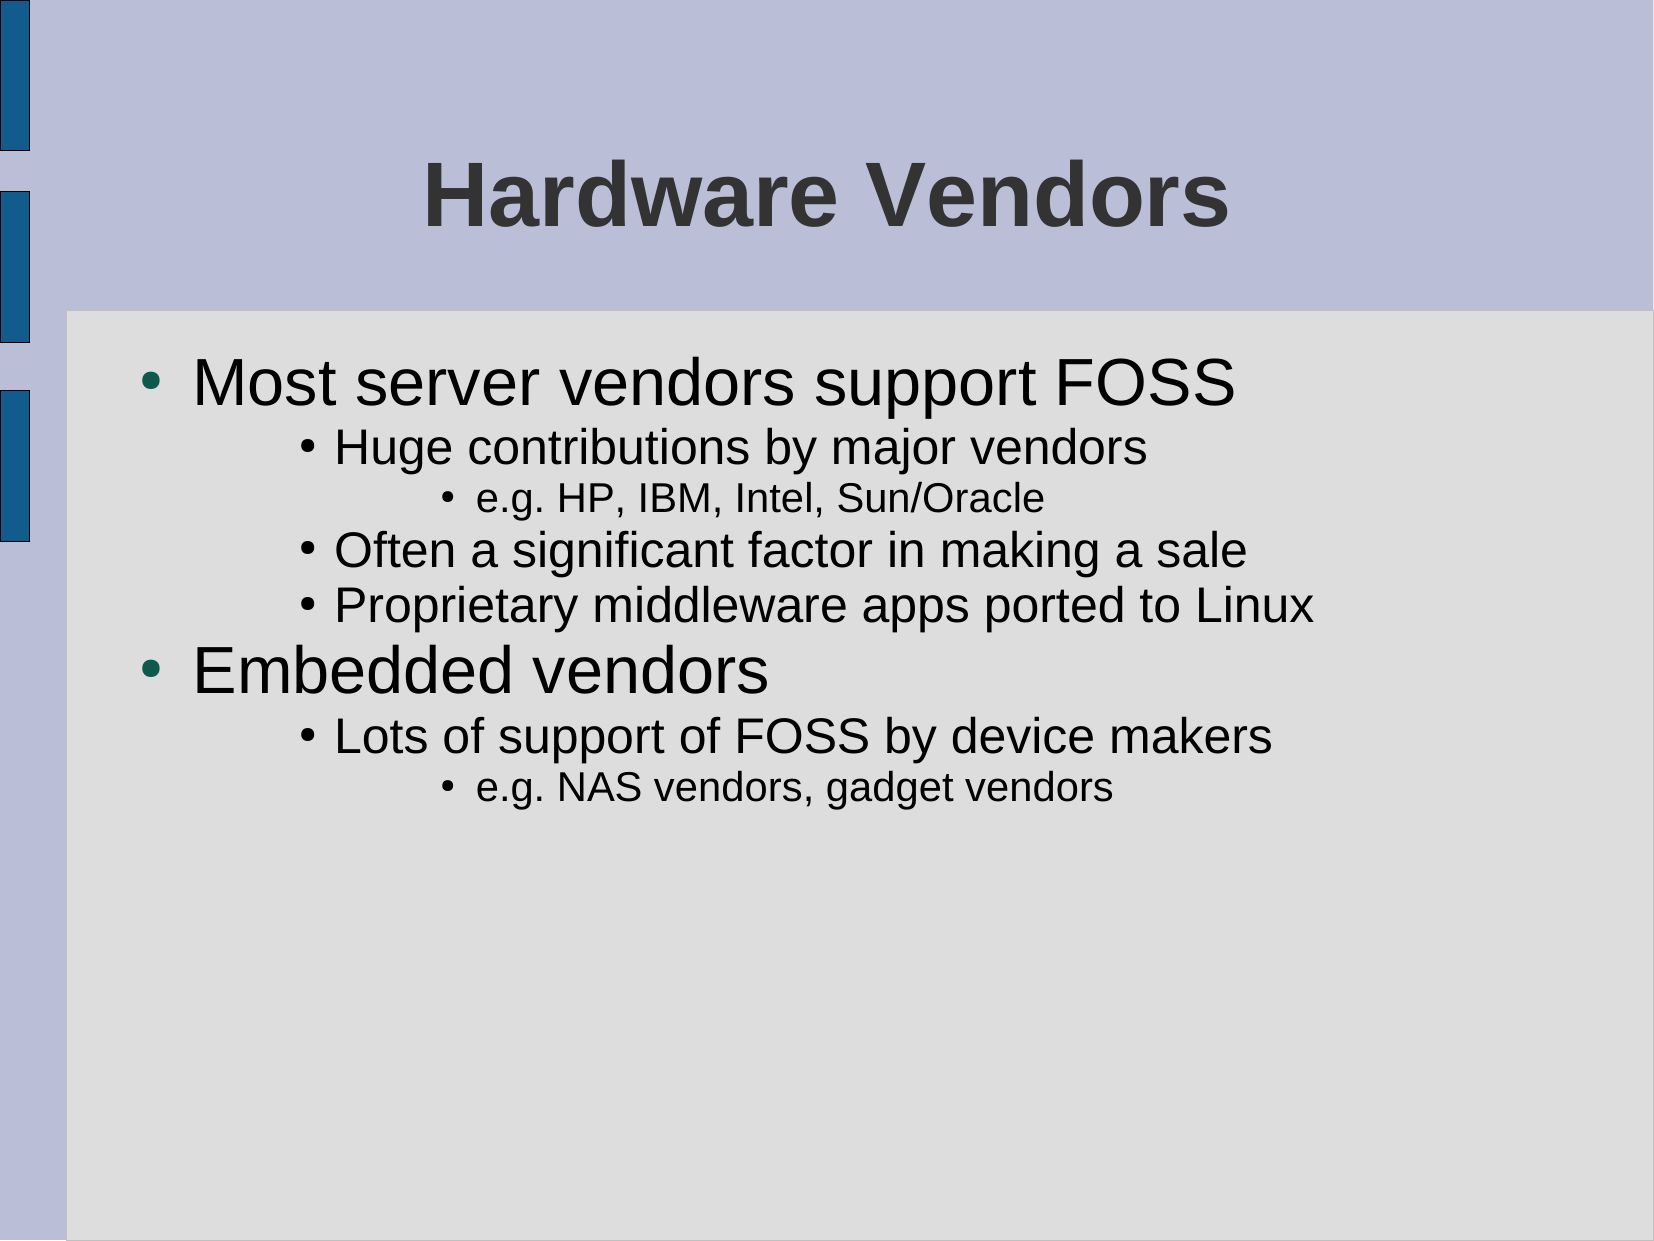

# Hardware Vendors
Most server vendors support FOSS
Huge contributions by major vendors
e.g. HP, IBM, Intel, Sun/Oracle
Often a significant factor in making a sale
Proprietary middleware apps ported to Linux
Embedded vendors
Lots of support of FOSS by device makers
e.g. NAS vendors, gadget vendors